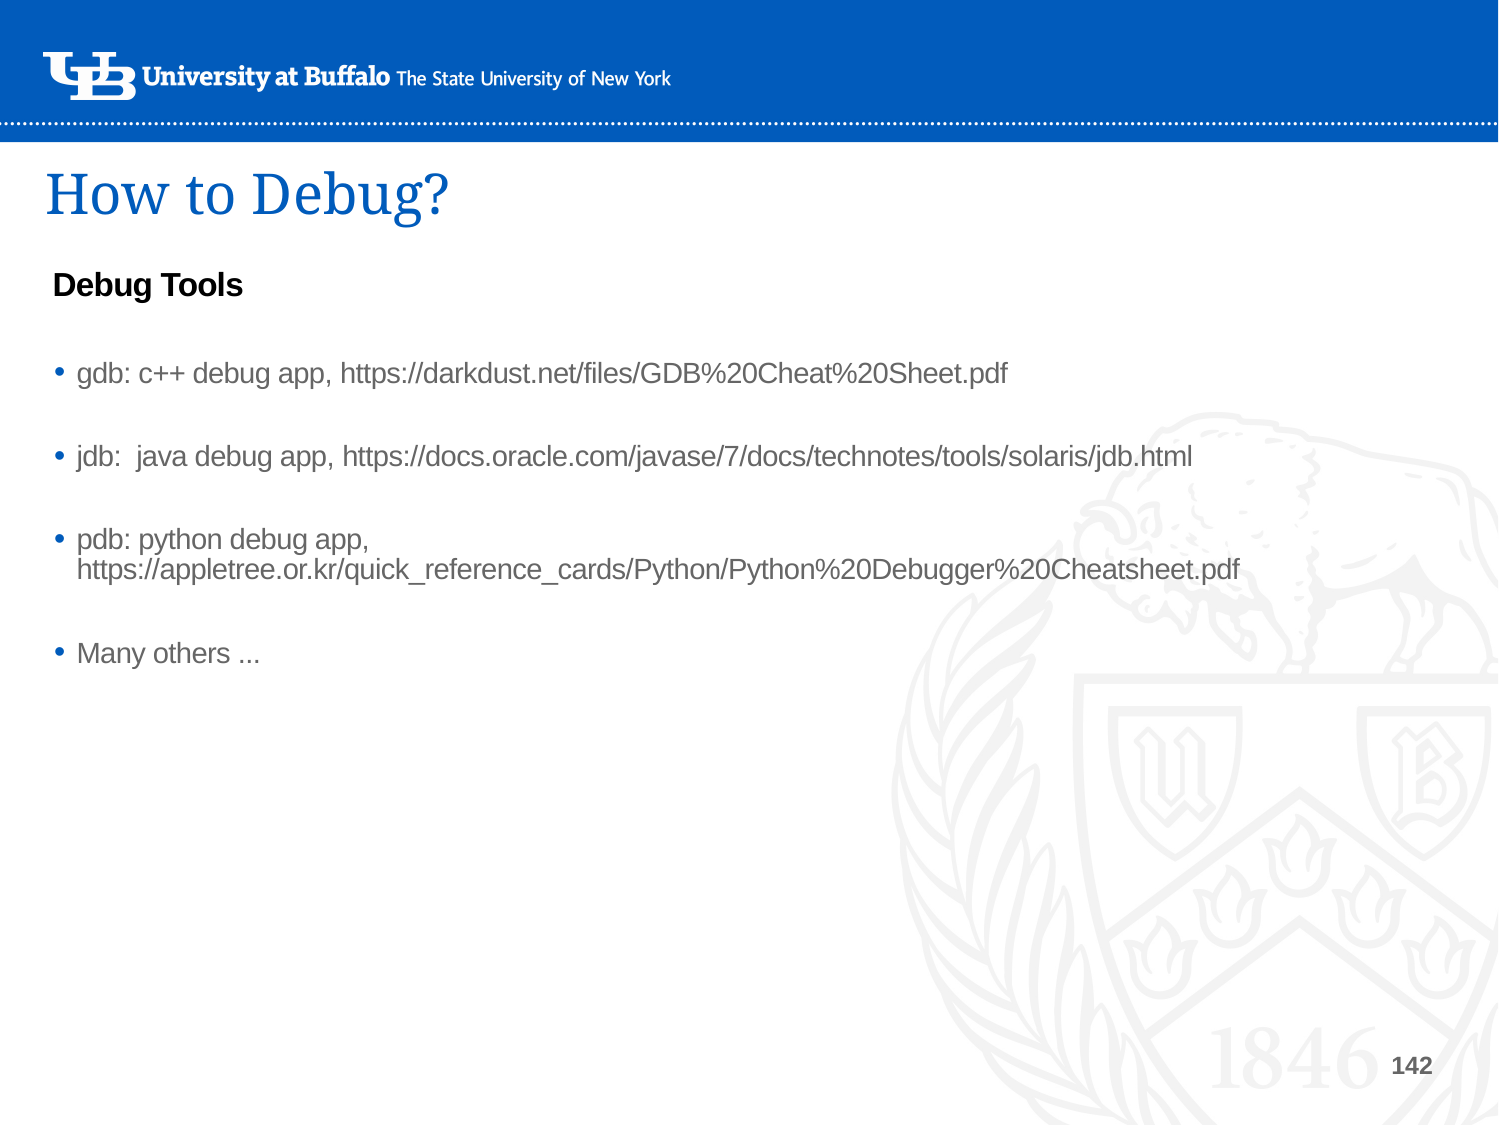

# How to Debug?
Debug Tools
gdb: c++ debug app, https://darkdust.net/files/GDB%20Cheat%20Sheet.pdf
jdb: java debug app, https://docs.oracle.com/javase/7/docs/technotes/tools/solaris/jdb.html
pdb: python debug app, https://appletree.or.kr/quick_reference_cards/Python/Python%20Debugger%20Cheatsheet.pdf
Many others ...